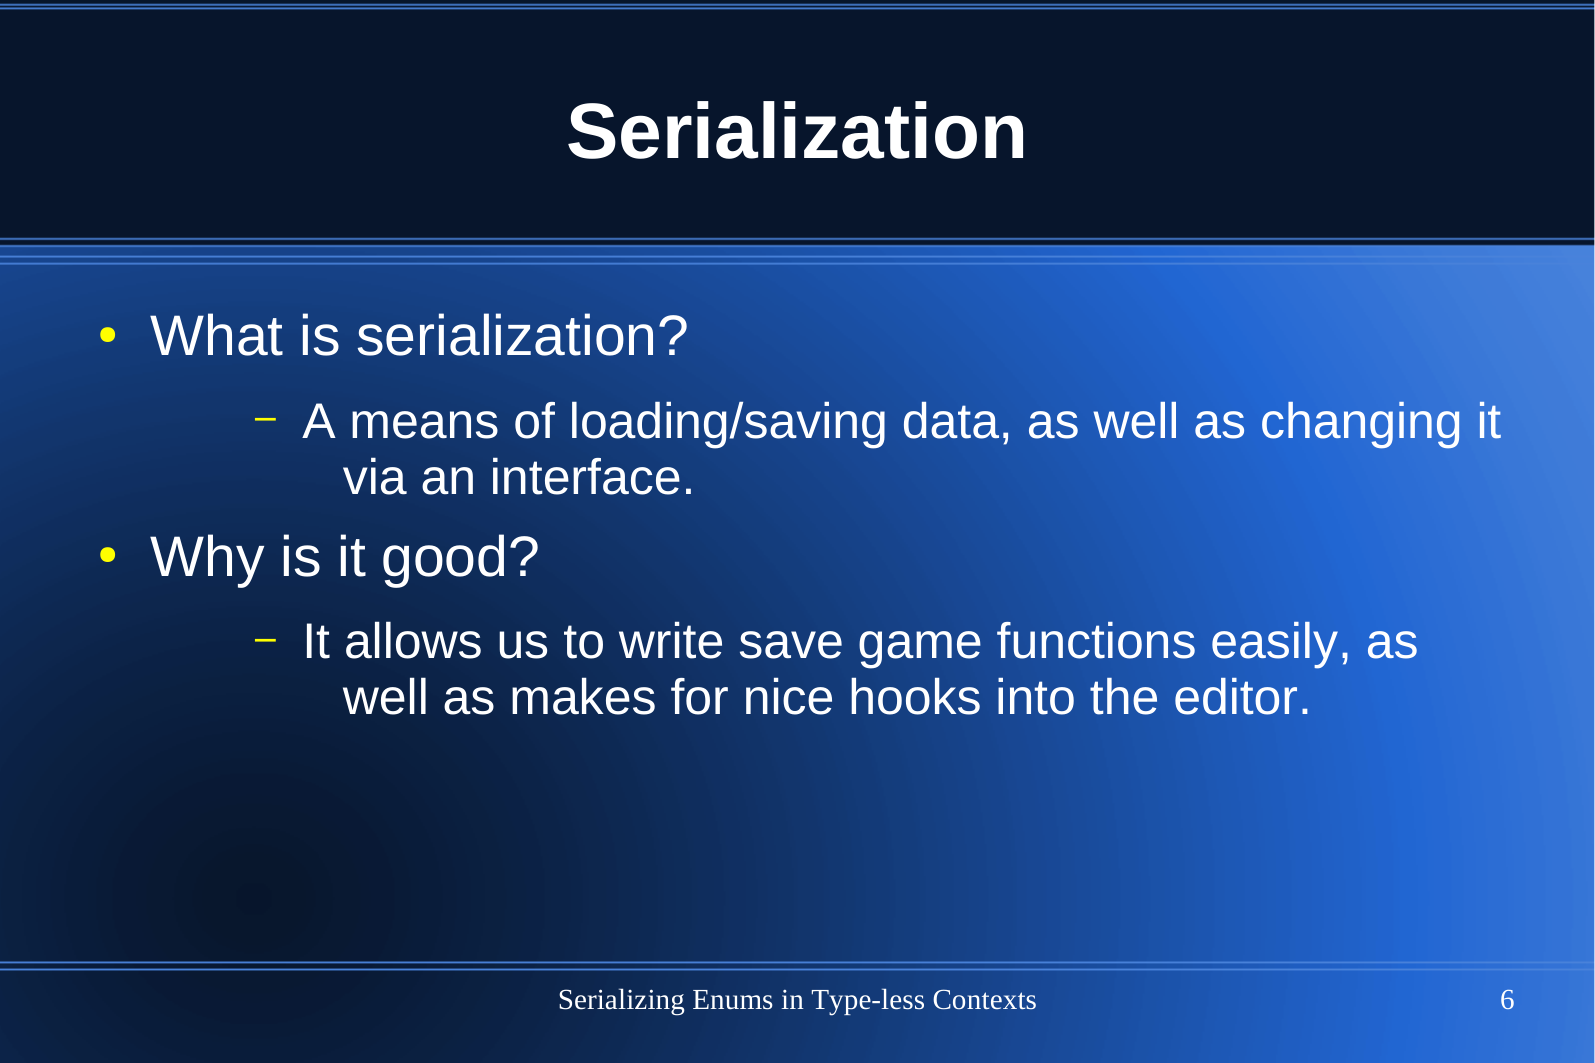

# Serialization
What is serialization?
A means of loading/saving data, as well as changing it via an interface.
Why is it good?
It allows us to write save game functions easily, as well as makes for nice hooks into the editor.
Serializing Enums in Type-less Contexts
6